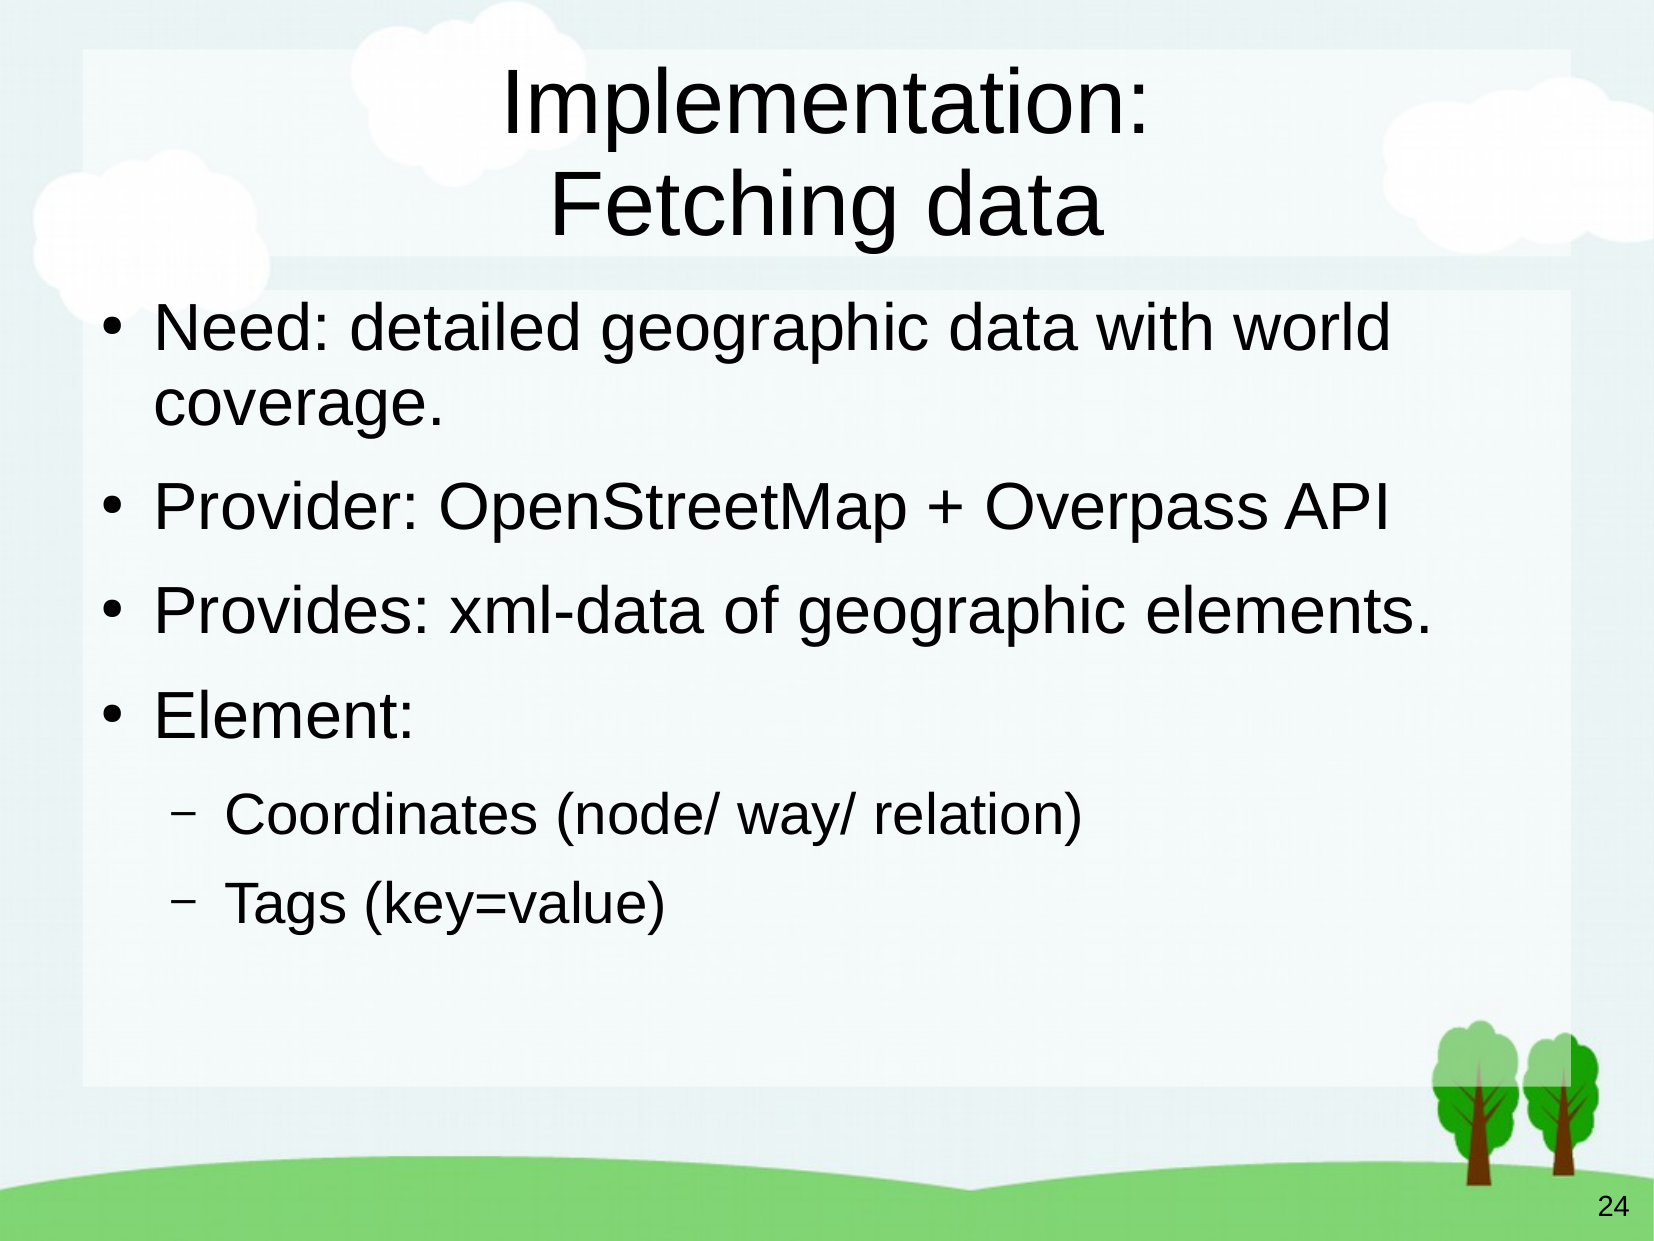

# Implementation: Fetching data
Need: detailed geographic data with world coverage.
Provider: OpenStreetMap + Overpass API
Provides: xml-data of geographic elements.
Element:
Coordinates (node/ way/ relation)
Tags (key=value)
24